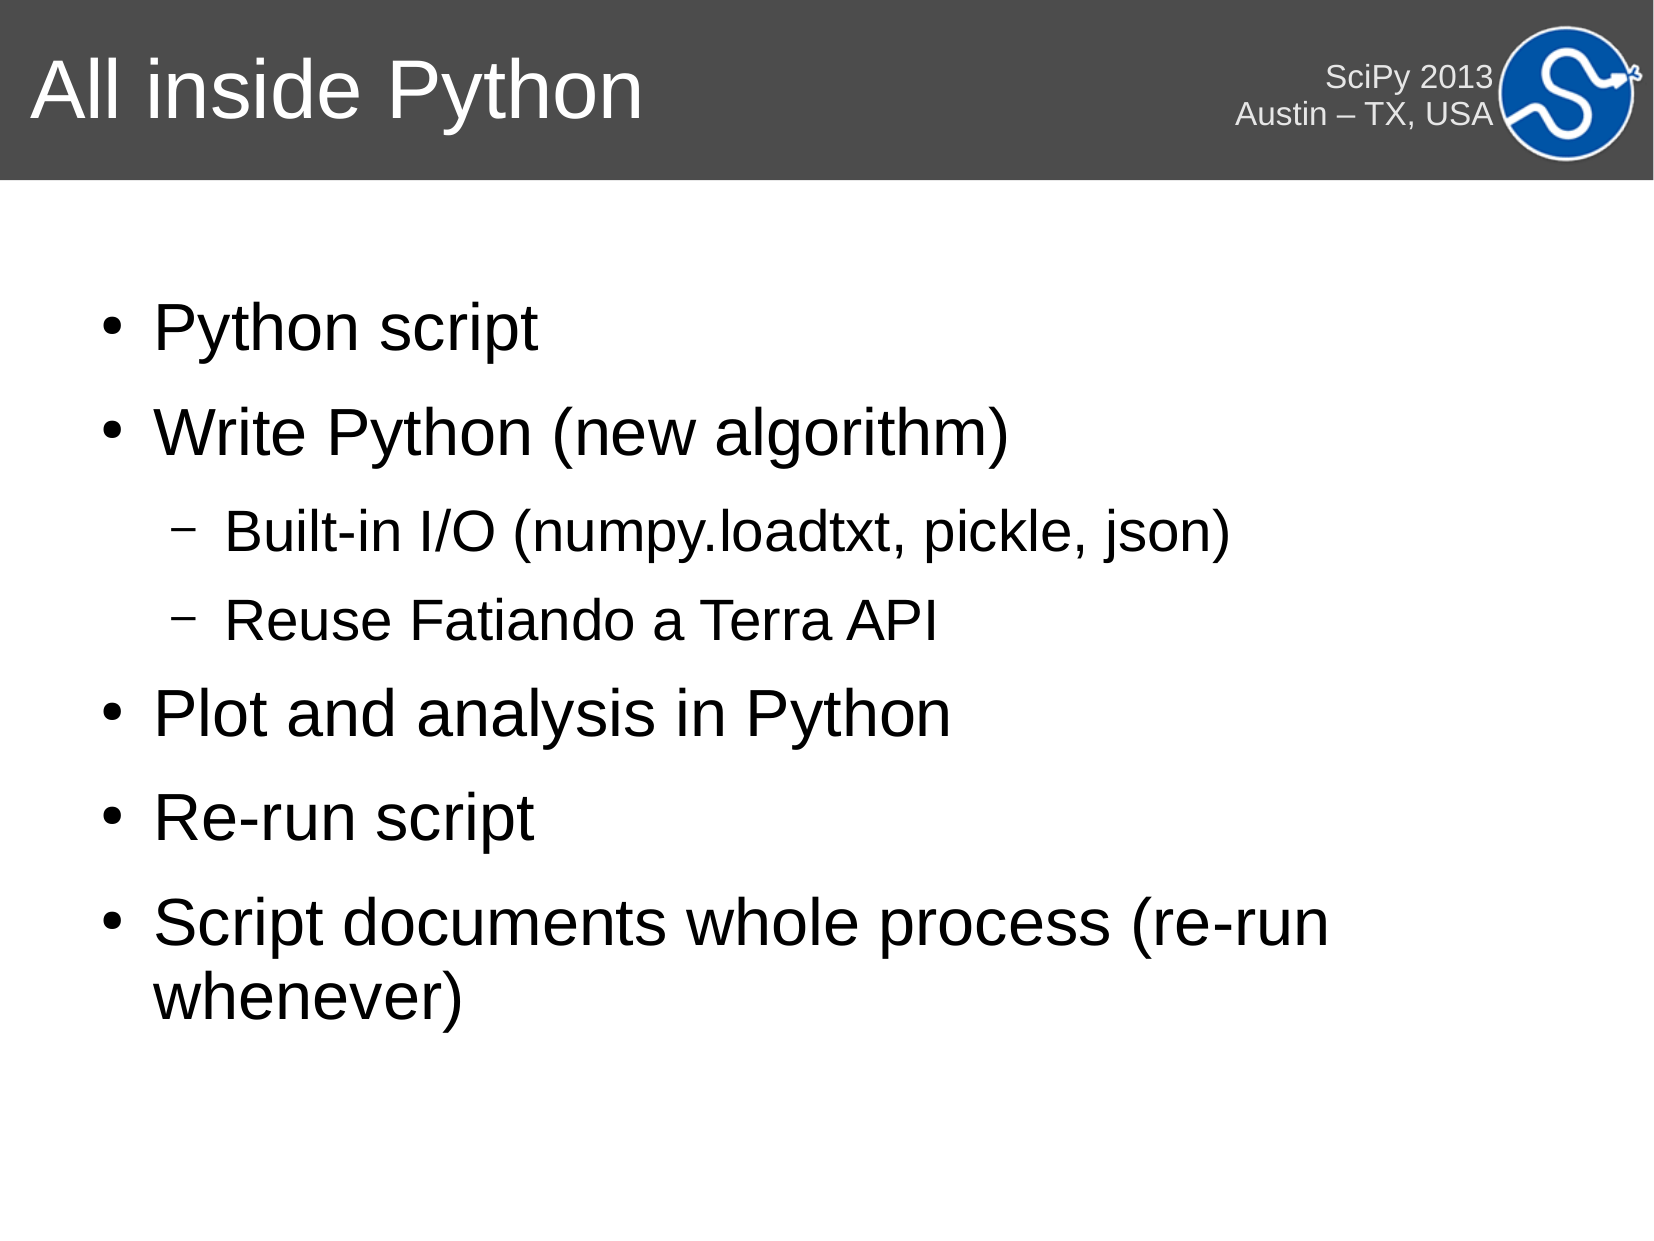

# All inside Python
Python script
Write Python (new algorithm)
Built-in I/O (numpy.loadtxt, pickle, json)
Reuse Fatiando a Terra API
Plot and analysis in Python
Re-run script
Script documents whole process (re-run whenever)